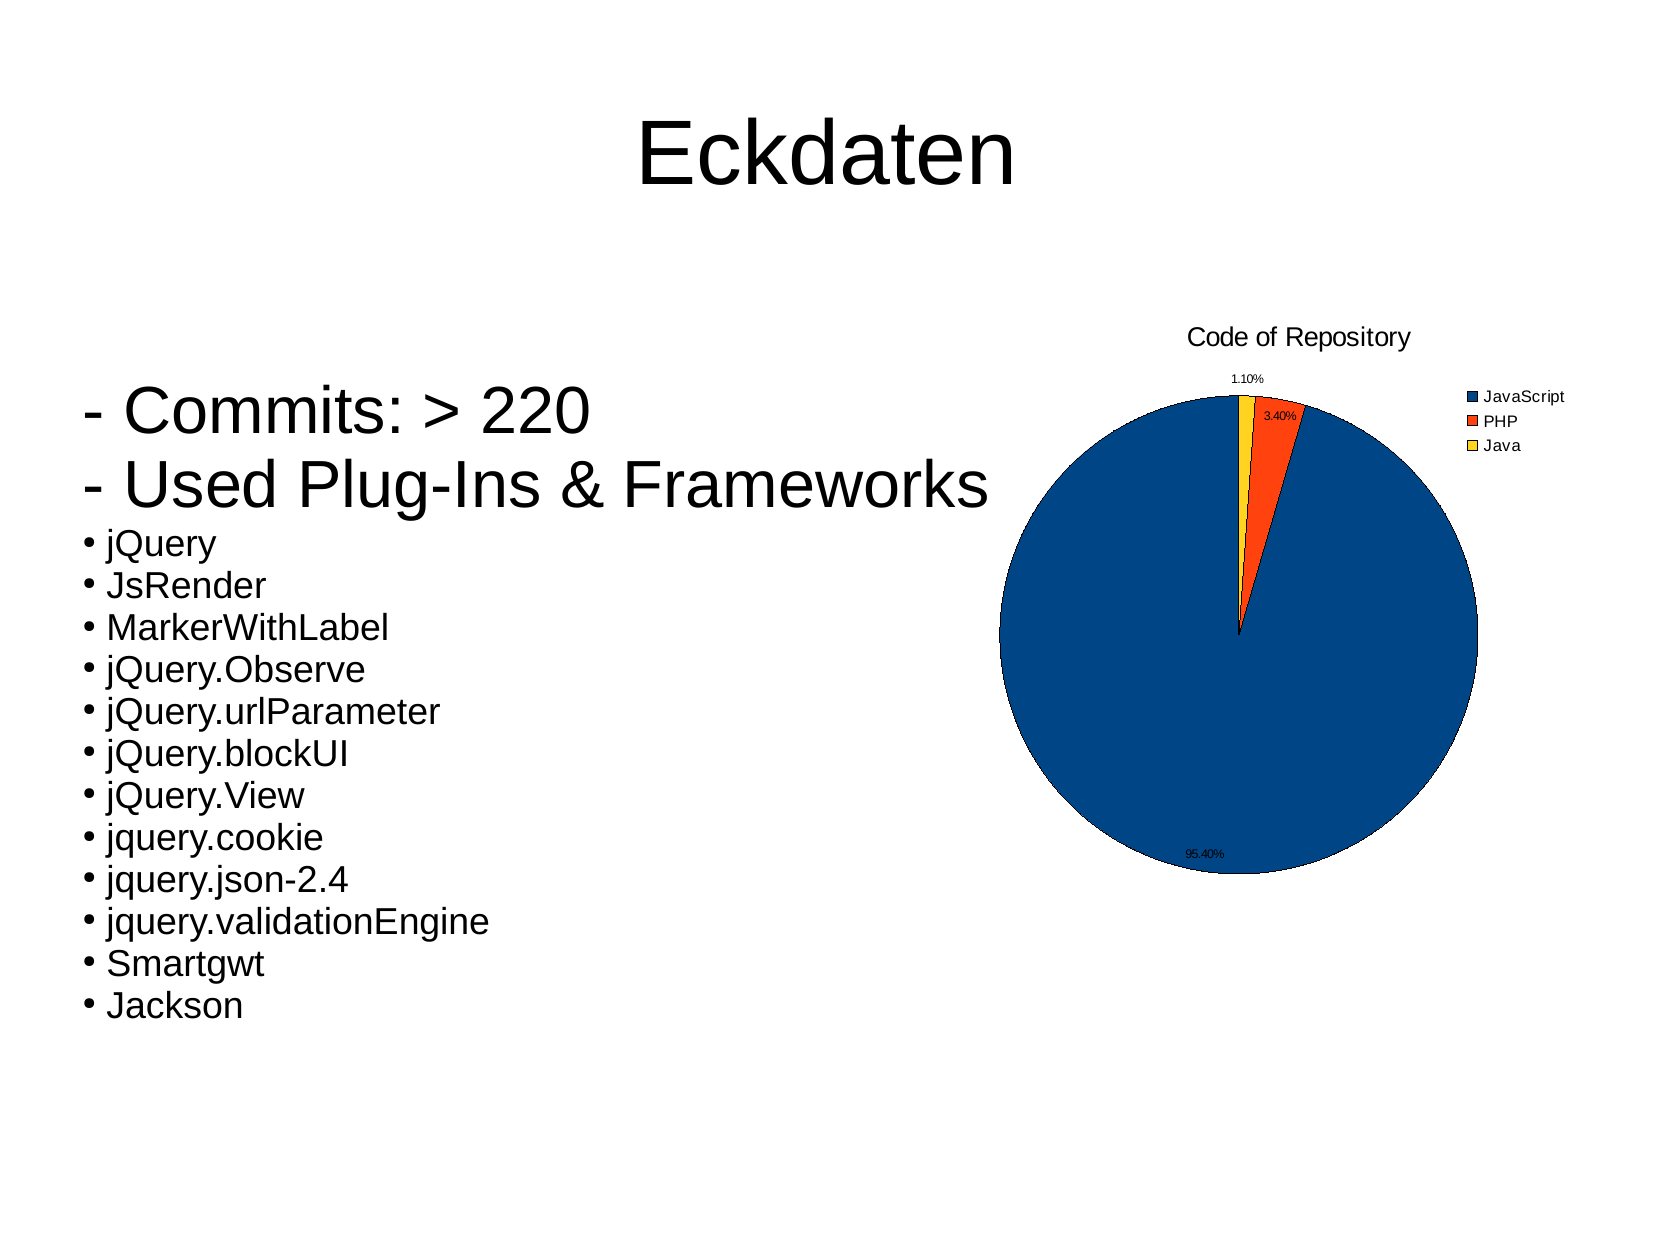

# Eckdaten
### Chart: Code of Repository
| Category | Spalte B |
|---|---|
| JavaScript | 0.954 |
| PHP | 0.034 |
| Java | 0.011 |- Commits: > 220
- Used Plug-Ins & Frameworks
 jQuery
 JsRender
 MarkerWithLabel
 jQuery.Observe
 jQuery.urlParameter
 jQuery.blockUI
 jQuery.View
 jquery.cookie
 jquery.json-2.4
 jquery.validationEngine
 Smartgwt
 Jackson